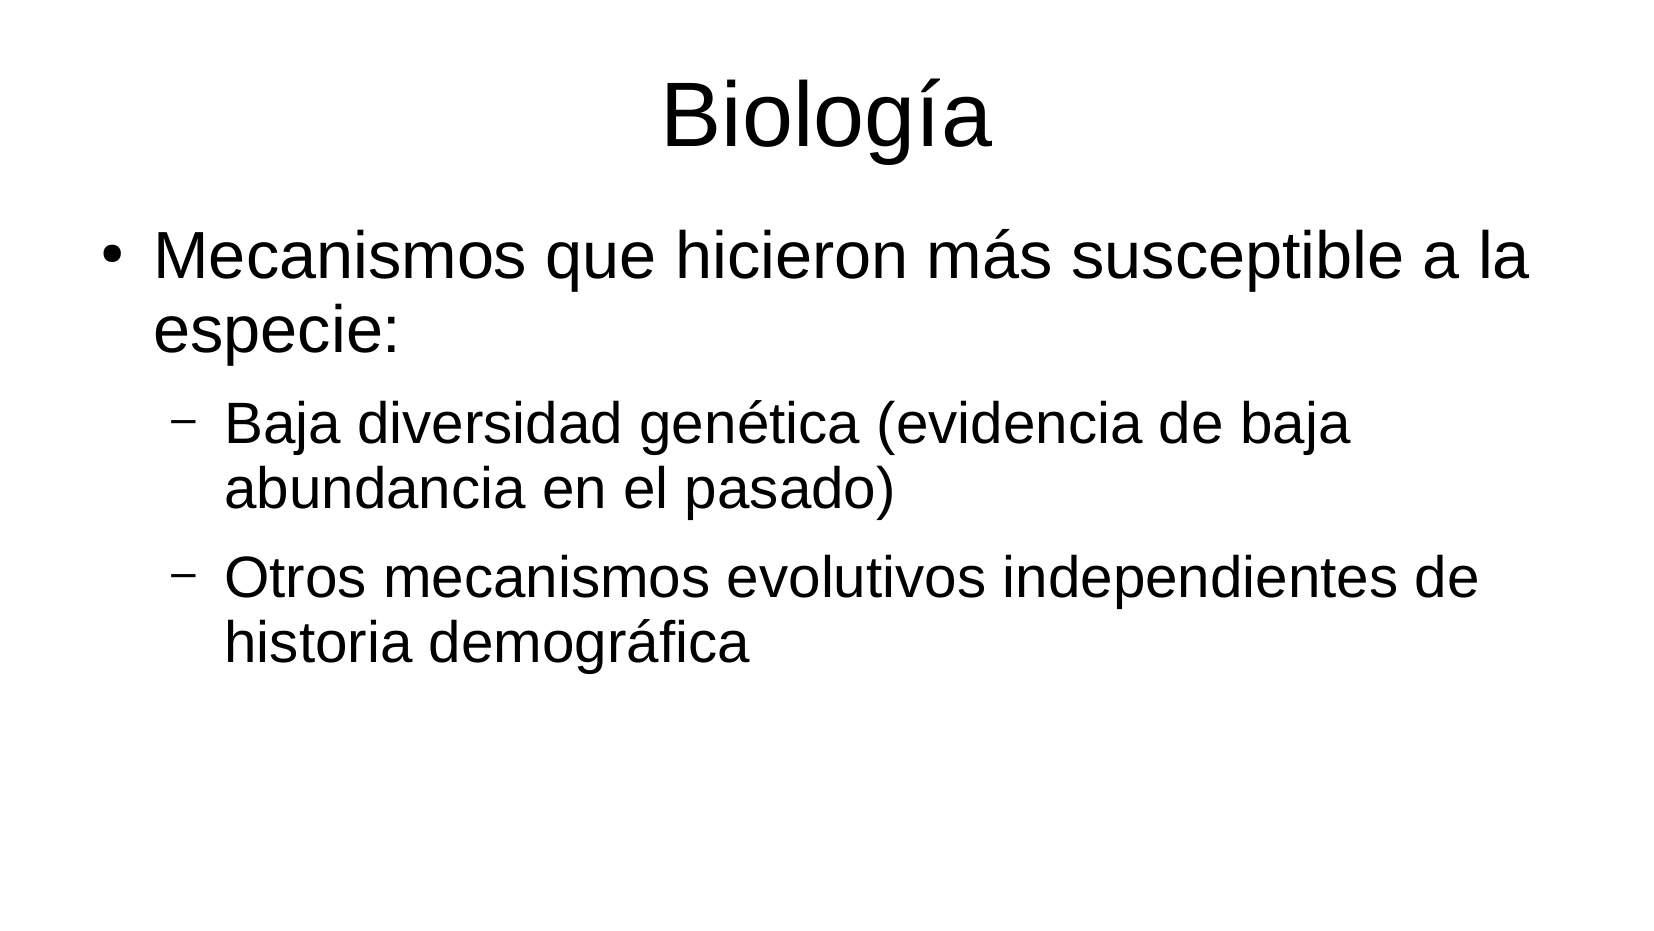

# Biología
Mecanismos que hicieron más susceptible a la especie:
Baja diversidad genética (evidencia de baja abundancia en el pasado)
Otros mecanismos evolutivos independientes de historia demográfica